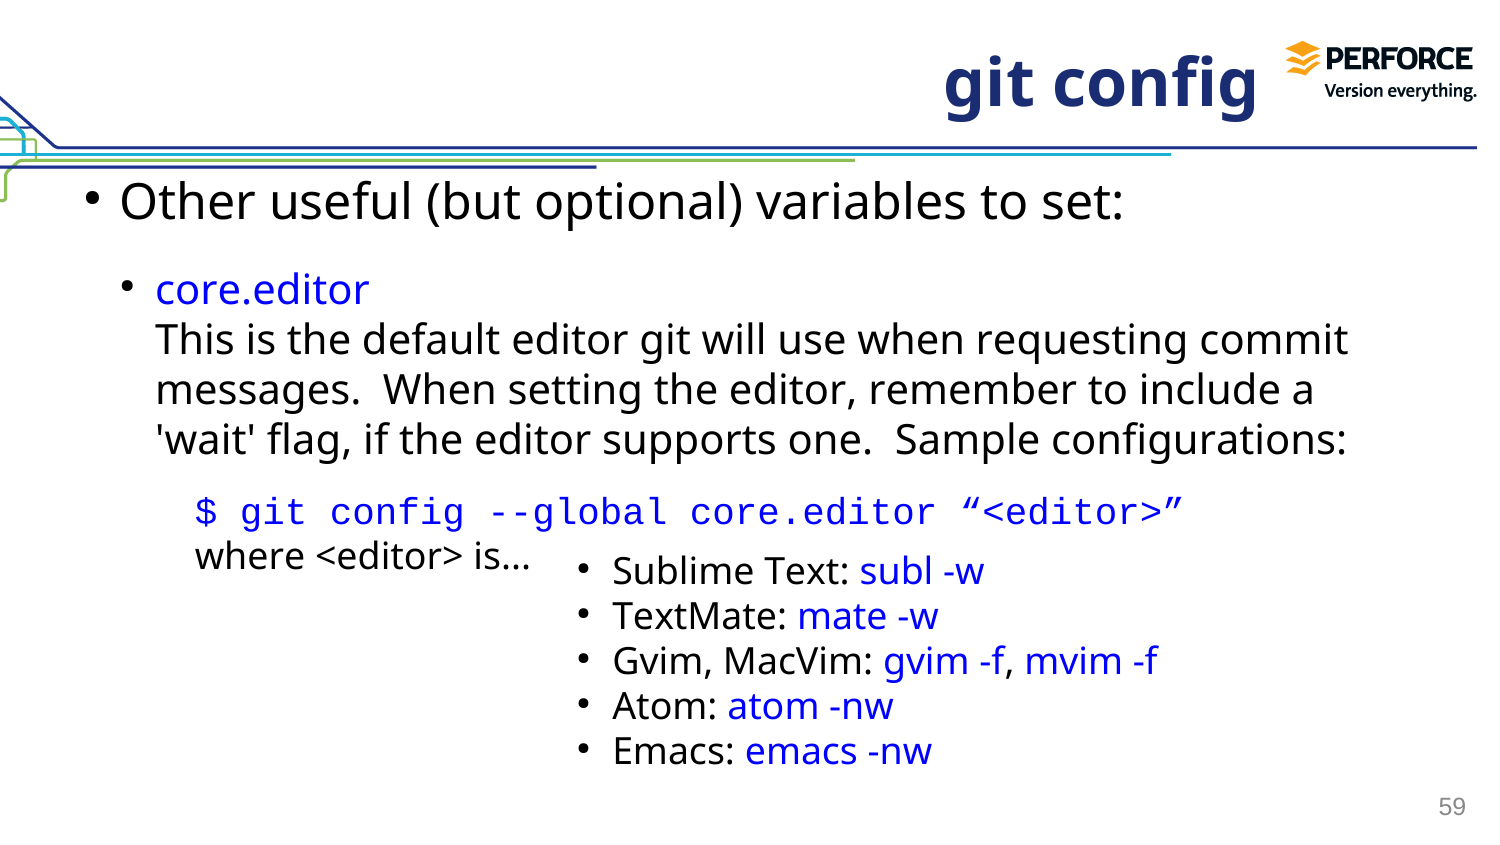

# git config
Other useful (but optional) variables to set:
core.editor
This is the default editor git will use when requesting commit messages. When setting the editor, remember to include a 'wait' flag, if the editor supports one. Sample configurations:
$ git config --global core.editor “<editor>”
where <editor> is...
Sublime Text: subl -w
TextMate: mate -w
Gvim, MacVim: gvim -f, mvim -f
Atom: atom -nw
Emacs: emacs -nw